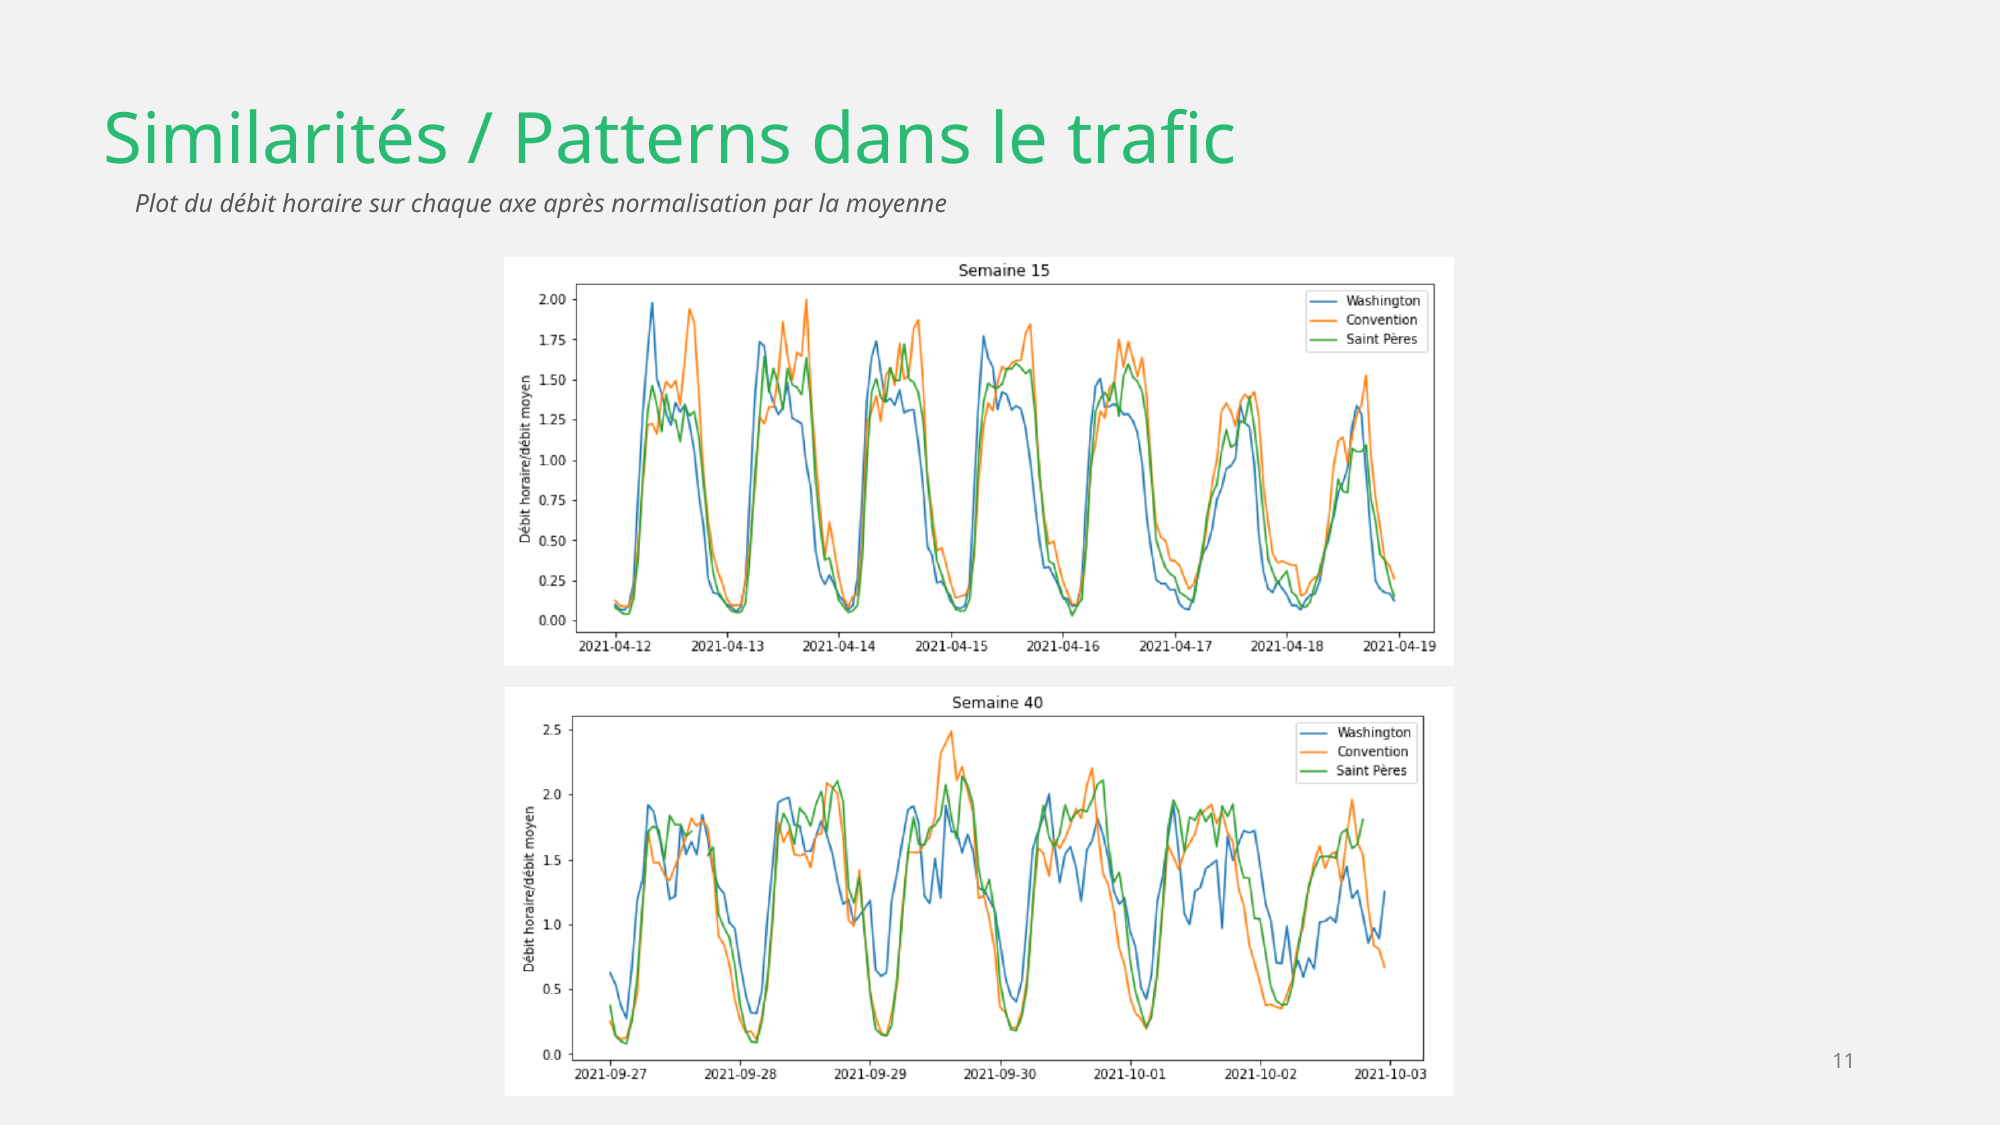

# Similarités / Patterns dans le trafic
Plot du débit horaire sur chaque axe après normalisation par la moyenne